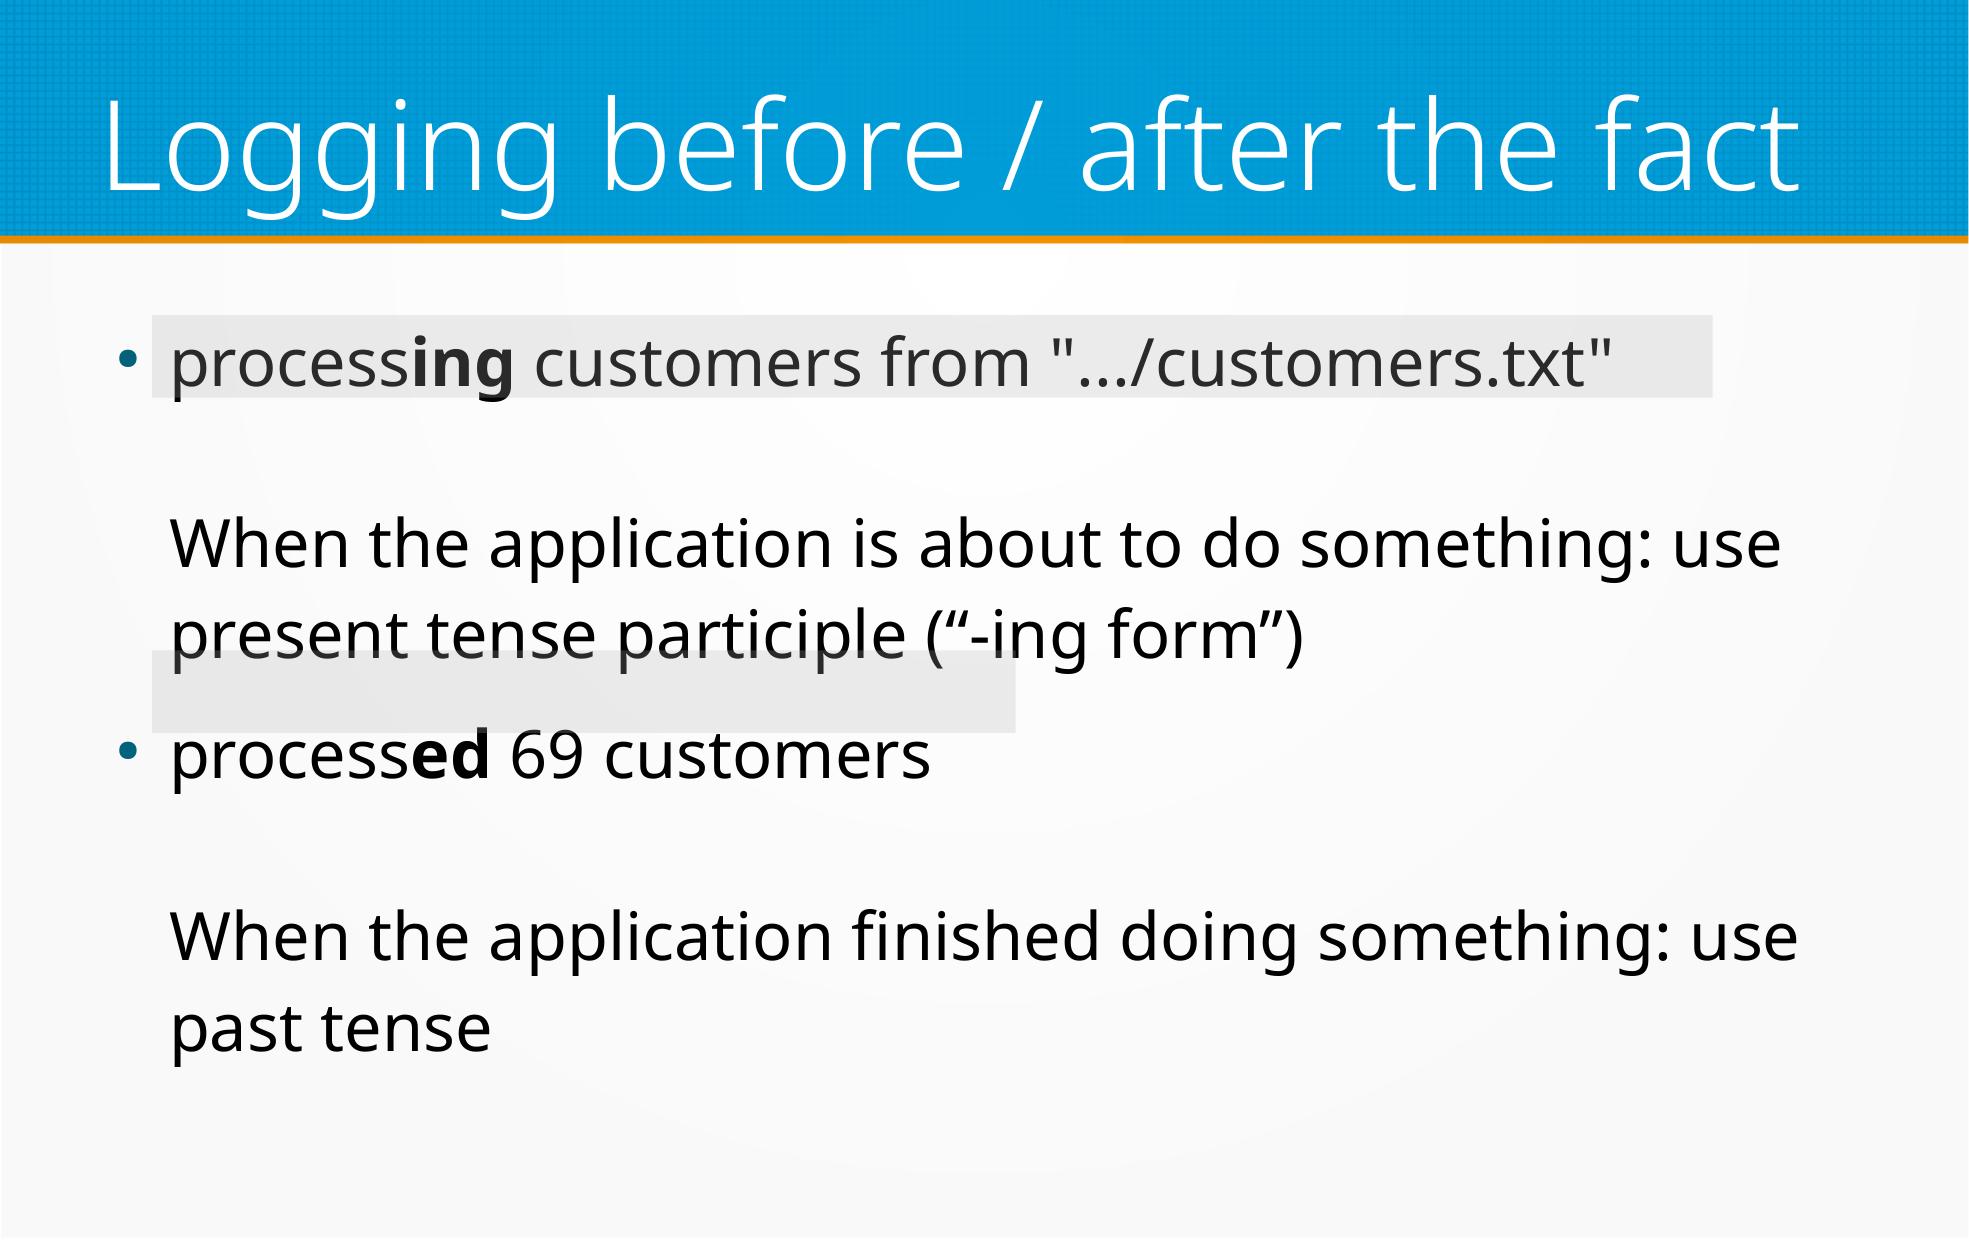

# Logging before / after the fact
processing customers from ".../customers.txt"
When the application is about to do something: use present tense participle (“-ing form”)
processed 69 customers
When the application finished doing something: use past tense